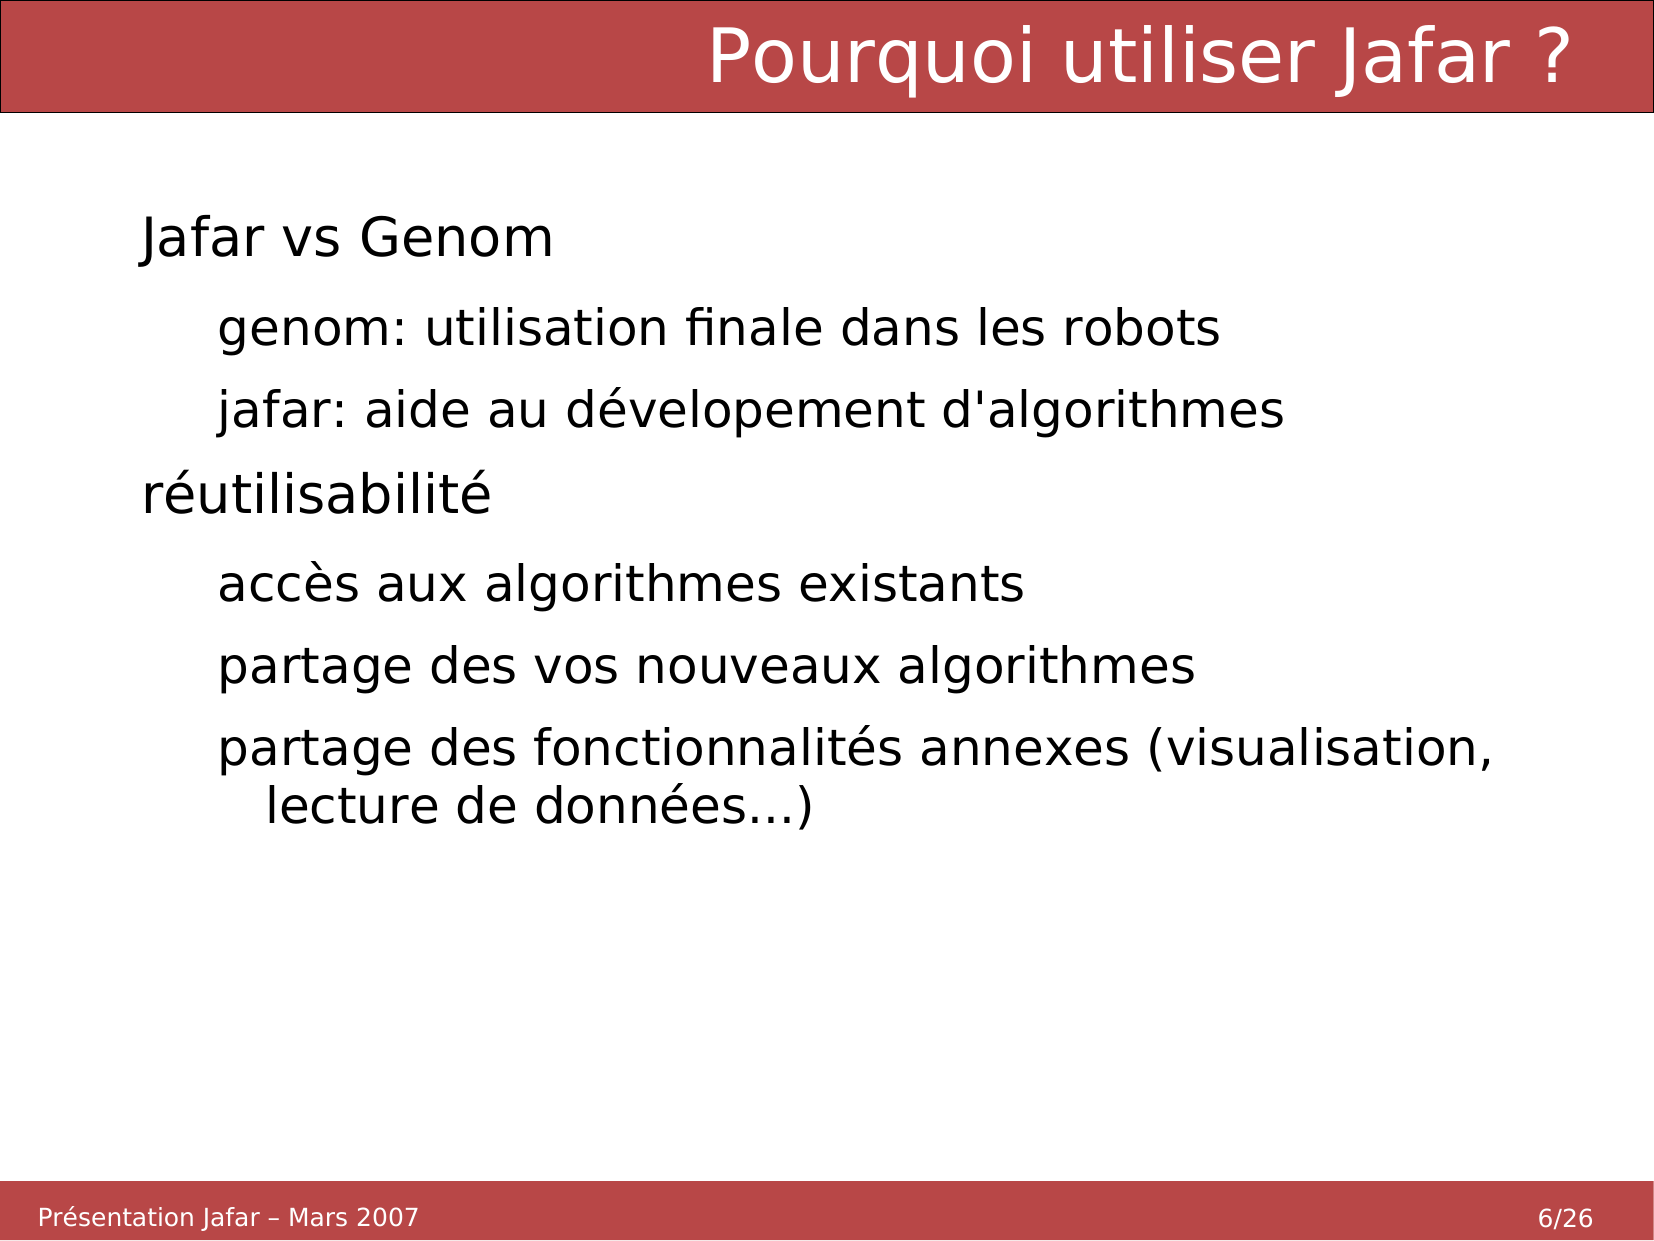

# Pourquoi utiliser Jafar ?
Jafar vs Genom
genom: utilisation finale dans les robots
jafar: aide au dévelopement d'algorithmes
réutilisabilité
accès aux algorithmes existants
partage des vos nouveaux algorithmes
partage des fonctionnalités annexes (visualisation, lecture de données...)